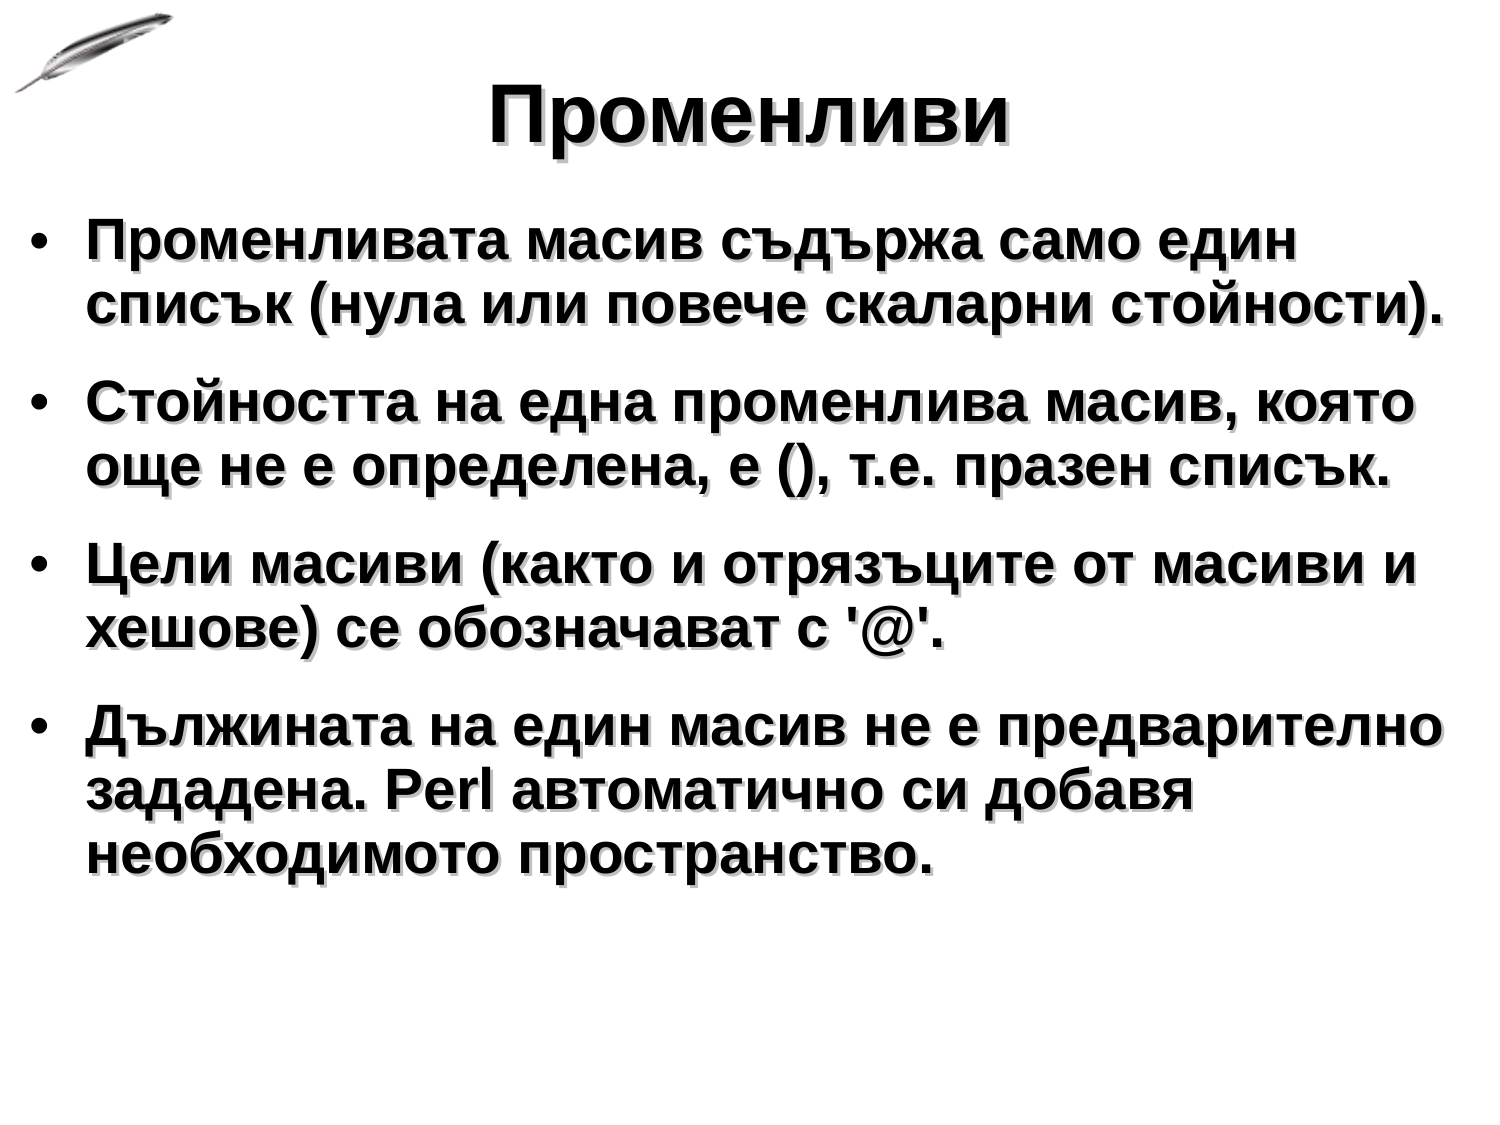

# Променливи
Променливата масив съдържа само един списък (нула или повече скаларни стойности).
Стойността на една променлива масив, която още не е определена, е (), т.е. празен списък.
Цели масиви (както и отрязъците от масиви и хешове) се обозначават с '@'.
Дължината на един масив не е предварително зададена. Perl автоматично си добавя необходимото пространство.